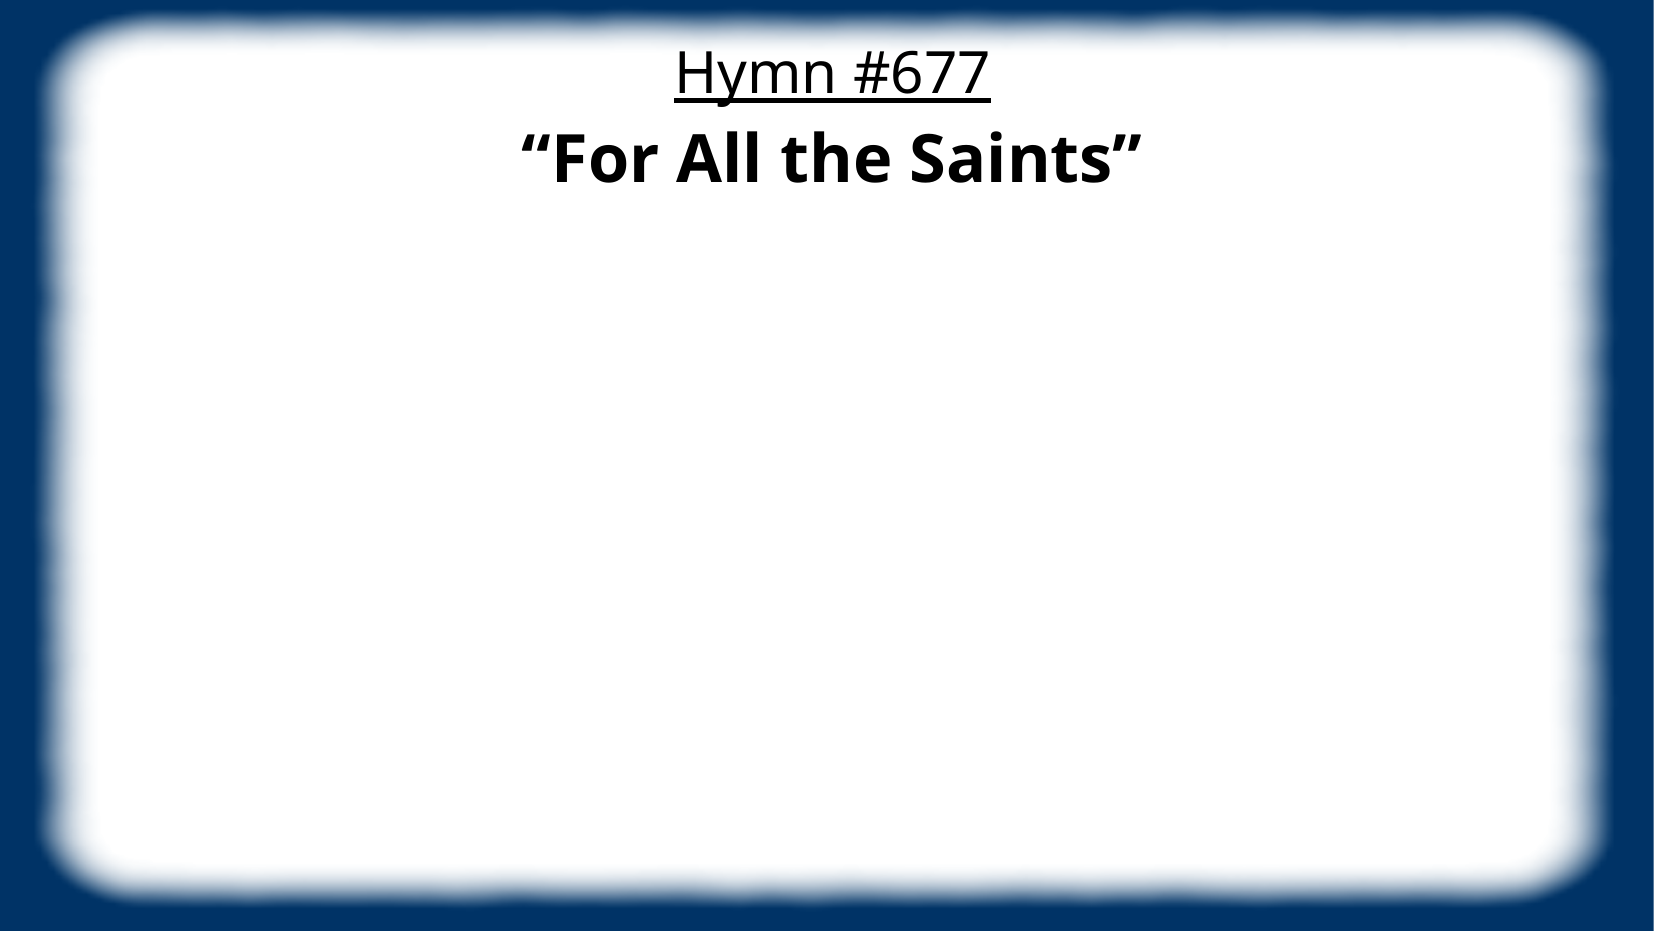

# Hymn #677 “For All the Saints”